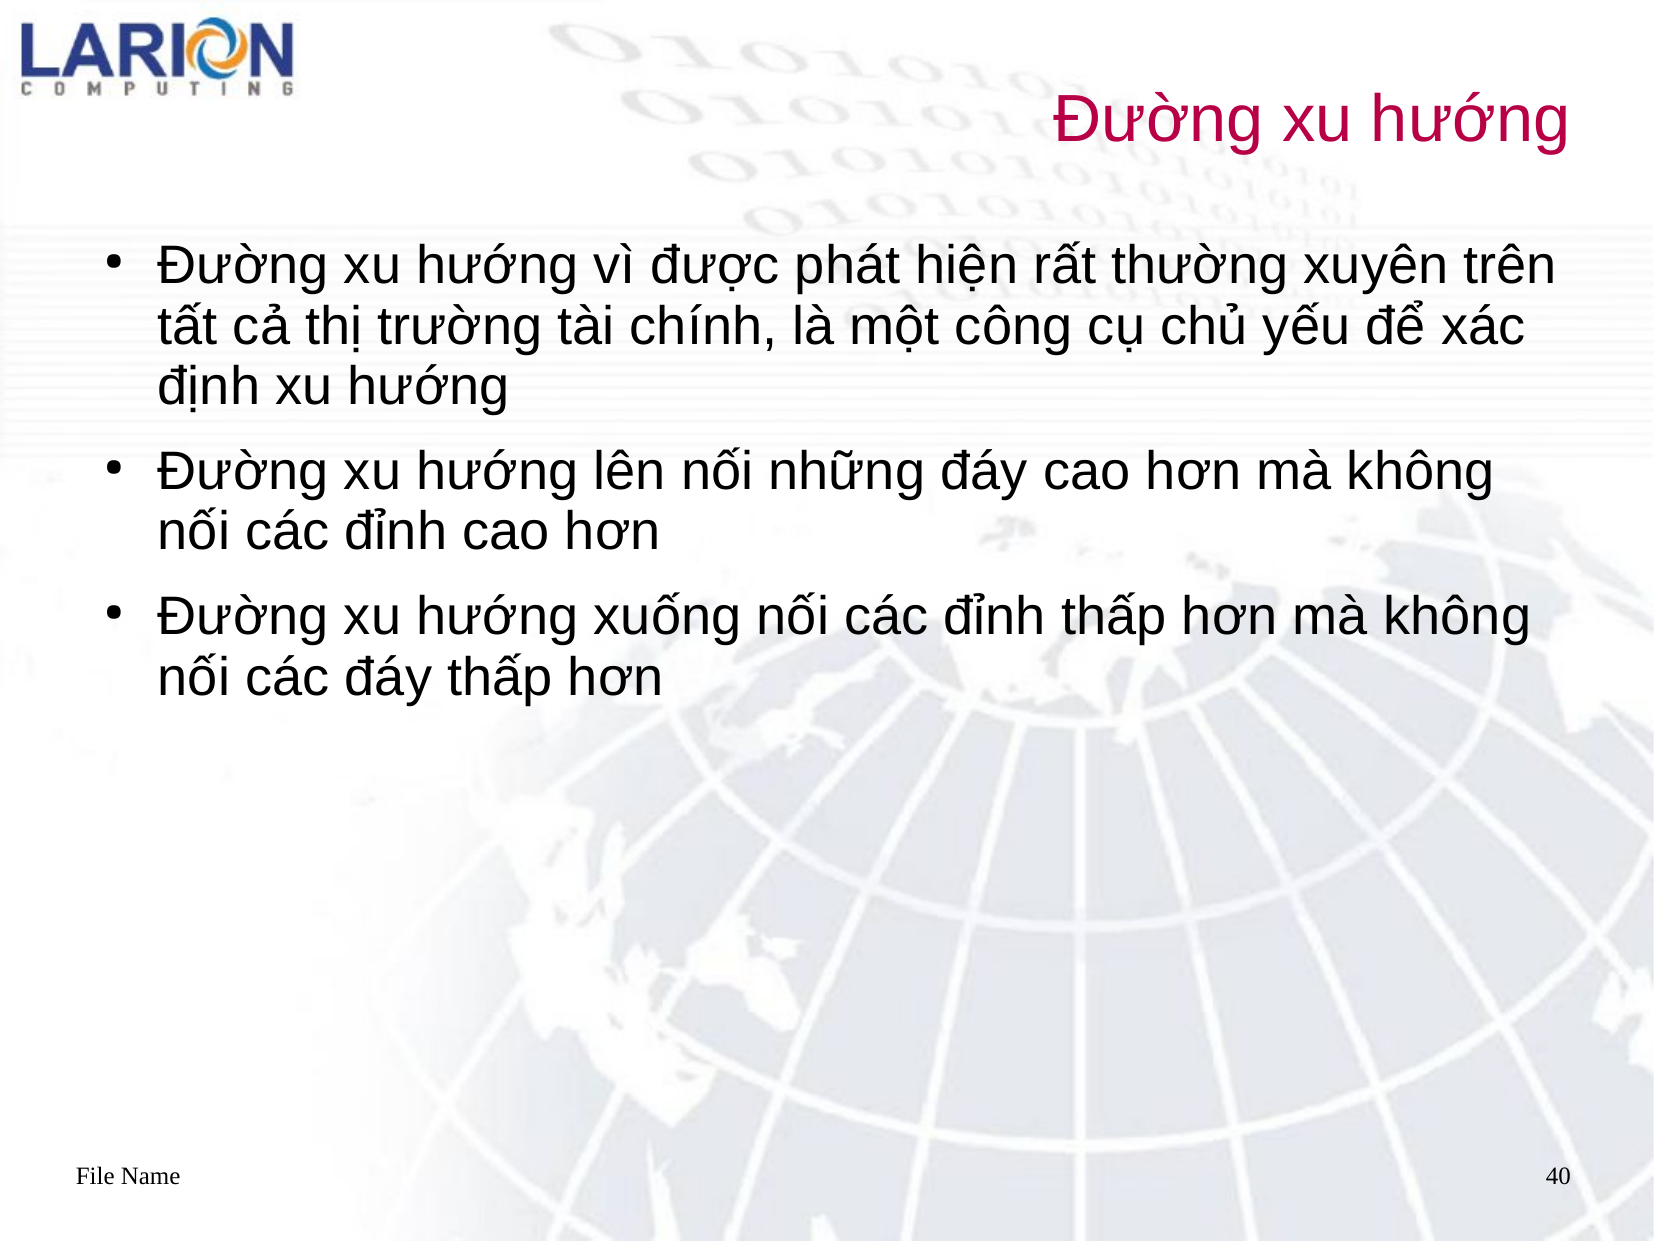

# Đường xu hướng
Đường xu hướng vì được phát hiện rất thường xuyên trên tất cả thị trường tài chính, là một công cụ chủ yếu để xác định xu hướng
Đường xu hướng lên nối những đáy cao hơn mà không nối các đỉnh cao hơn
Đường xu hướng xuống nối các đỉnh thấp hơn mà không nối các đáy thấp hơn
File Name
40